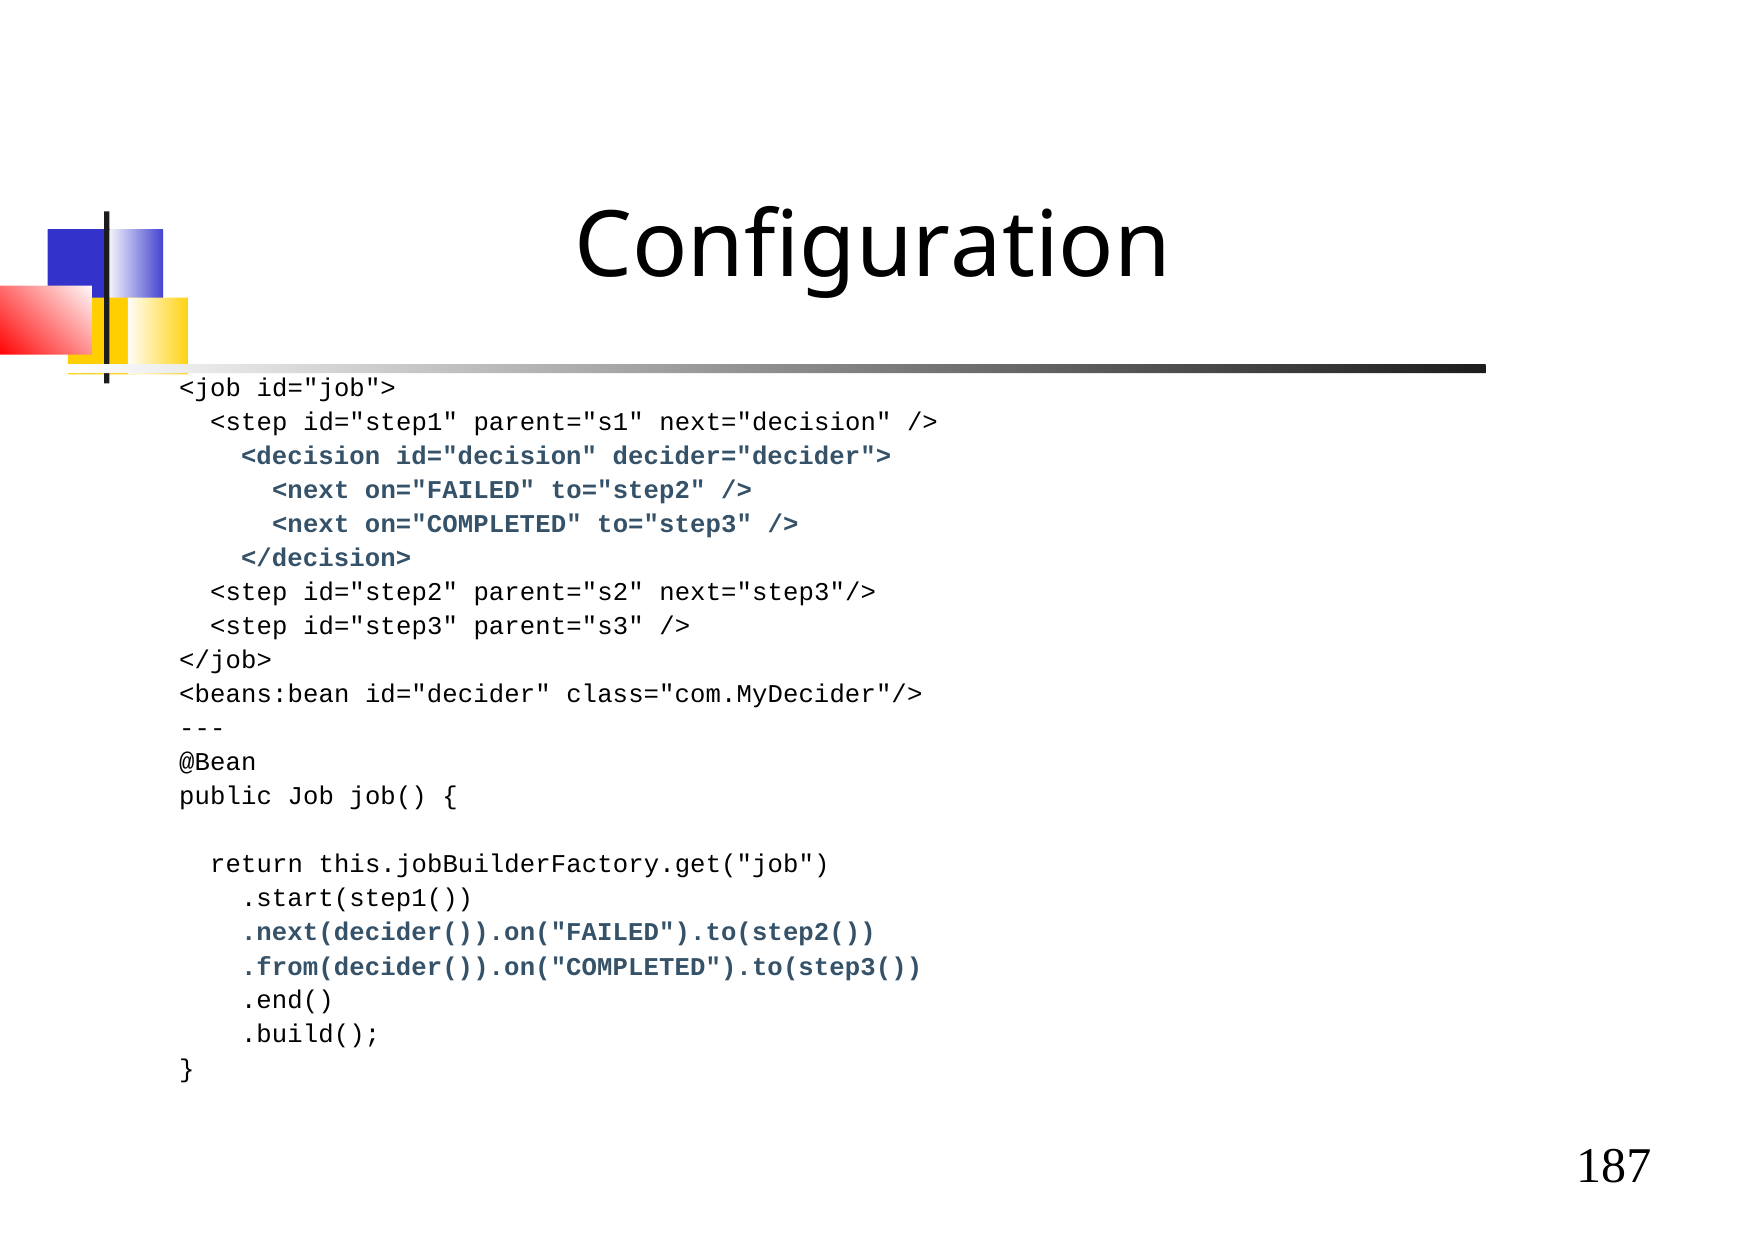

# Configuration
<job id="job">
 <step id="step1" parent="s1" next="decision" />
 <decision id="decision" decider="decider">
 <next on="FAILED" to="step2" />
 <next on="COMPLETED" to="step3" />
 </decision>
 <step id="step2" parent="s2" next="step3"/>
 <step id="step3" parent="s3" />
</job>
<beans:bean id="decider" class="com.MyDecider"/>
---
@Bean
public Job job() {
 return this.jobBuilderFactory.get("job")
 .start(step1())
 .next(decider()).on("FAILED").to(step2())
 .from(decider()).on("COMPLETED").to(step3())
 .end()
 .build();
}